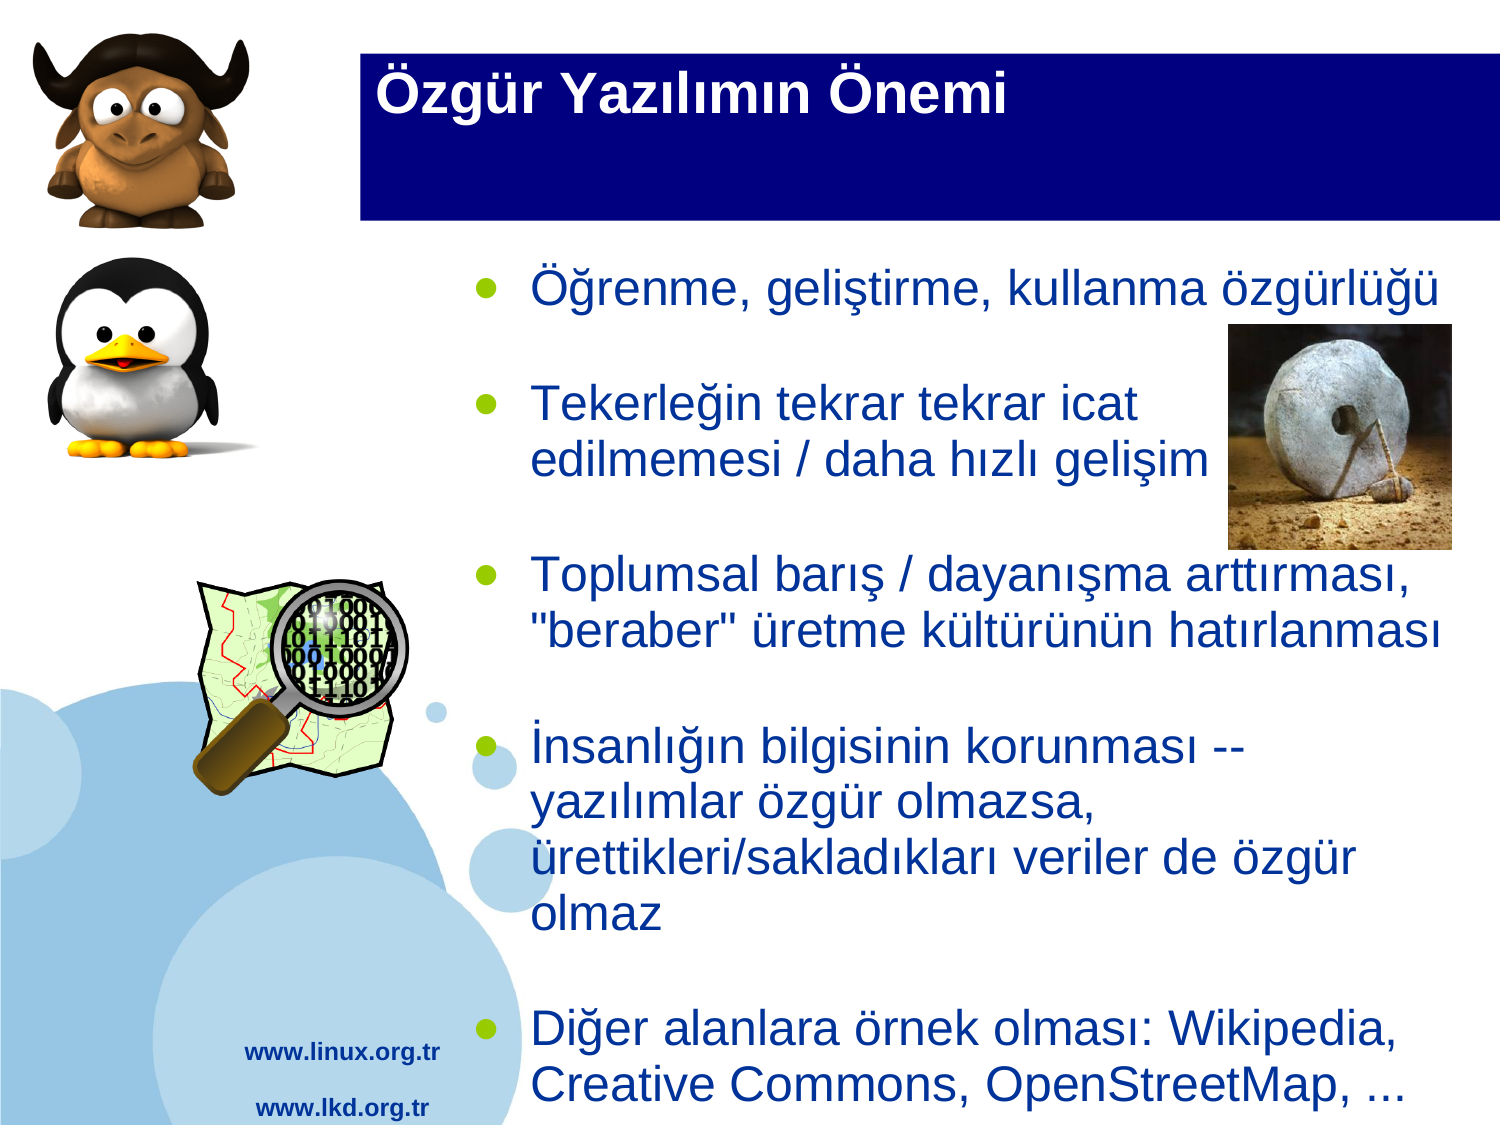

# Özgür Yazılımın Önemi
Öğrenme, geliştirme, kullanma özgürlüğü
Tekerleğin tekrar tekrar icat edilmemesi / daha hızlı gelişim
Toplumsal barış / dayanışma arttırması, "beraber" üretme kültürünün hatırlanması
İnsanlığın bilgisinin korunması -- yazılımlar özgür olmazsa, ürettikleri/sakladıkları veriler de özgür olmaz
Diğer alanlara örnek olması: Wikipedia, Creative Commons, OpenStreetMap, ...